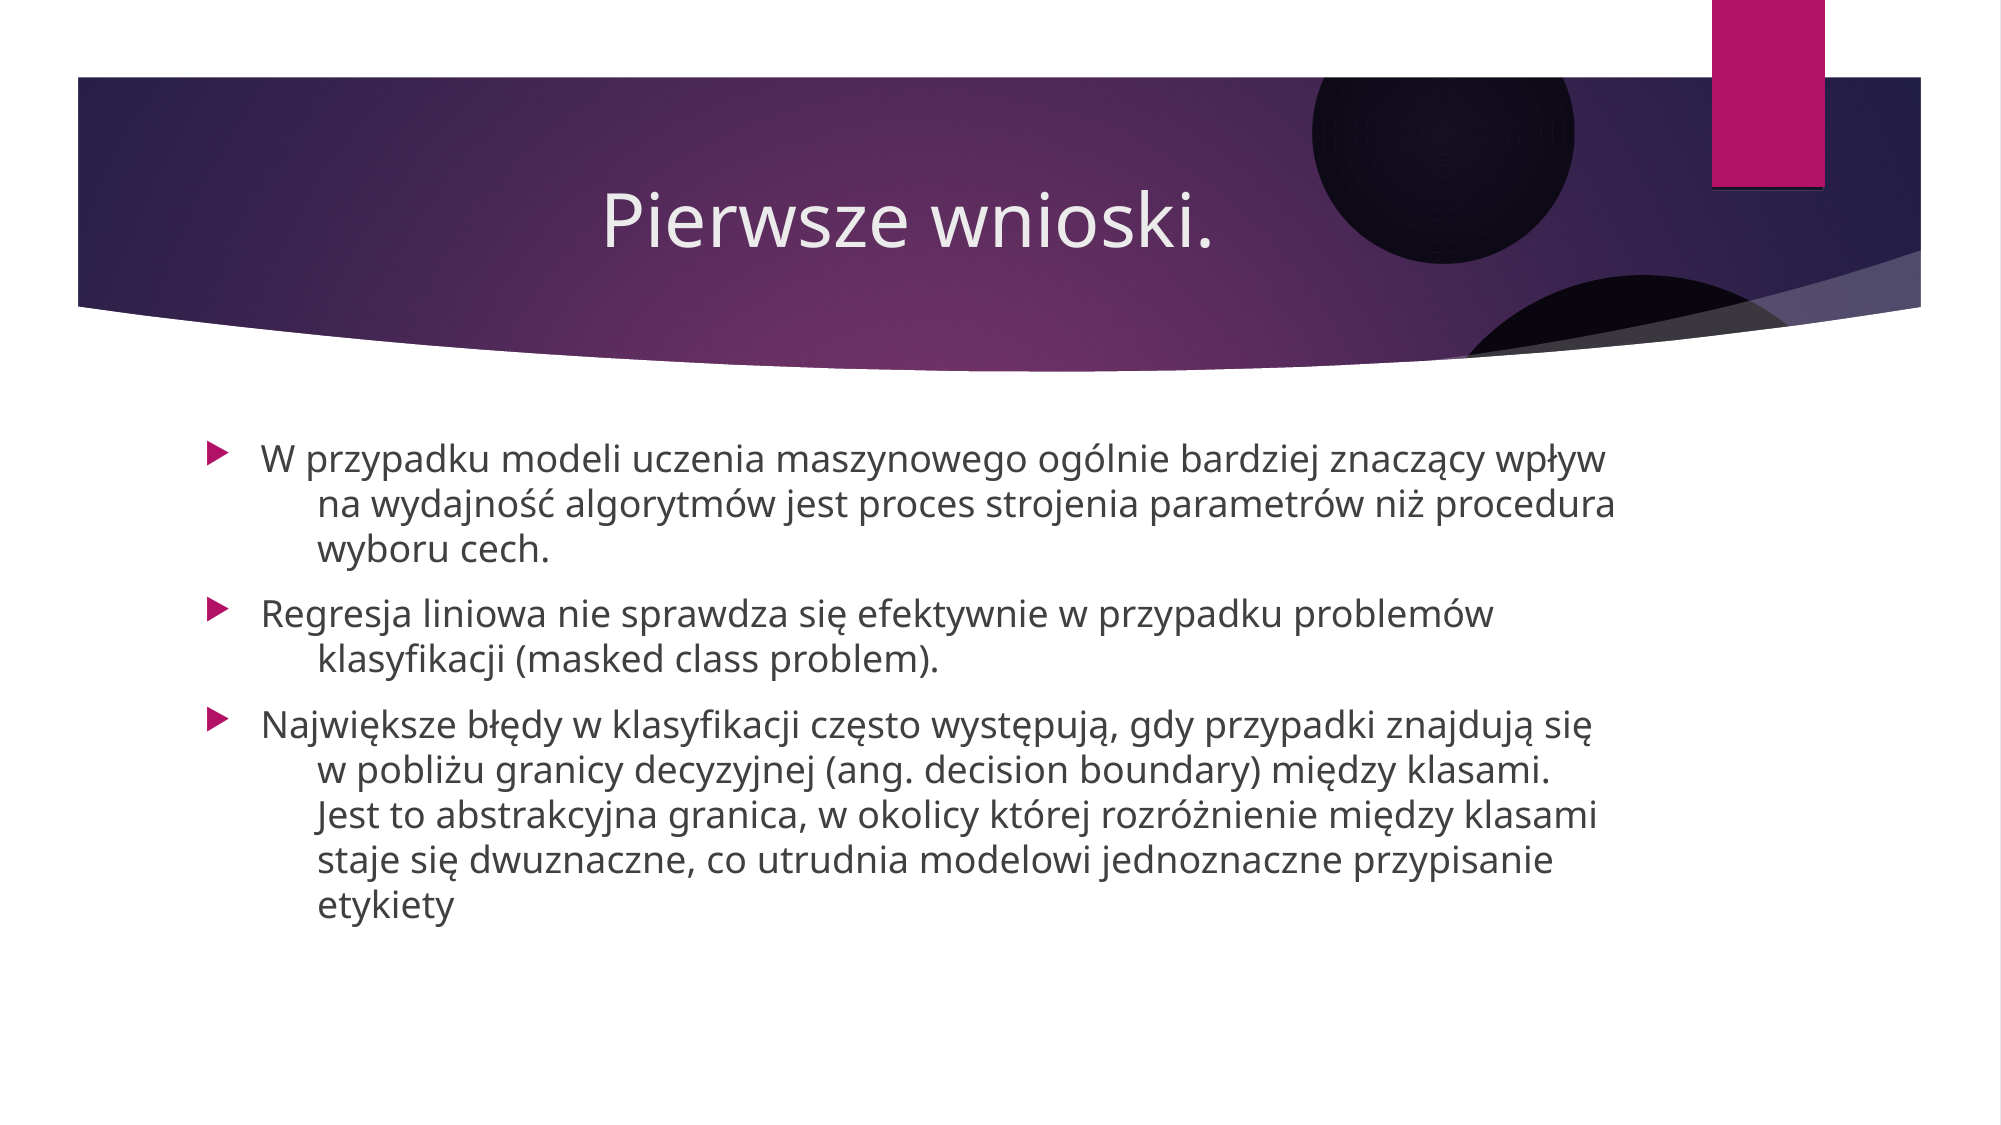

# Pierwsze wnioski.
W przypadku modeli uczenia maszynowego ogólnie bardziej znaczący wpływ na wydajność algorytmów jest proces strojenia parametrów niż procedura wyboru cech.
Regresja liniowa nie sprawdza się efektywnie w przypadku problemów klasyfikacji (masked class problem).
Największe błędy w klasyfikacji często występują, gdy przypadki znajdują się w pobliżu granicy decyzyjnej (ang. decision boundary) między klasami. Jest to abstrakcyjna granica, w okolicy której rozróżnienie między klasami staje się dwuznaczne, co utrudnia modelowi jednoznaczne przypisanie etykiety